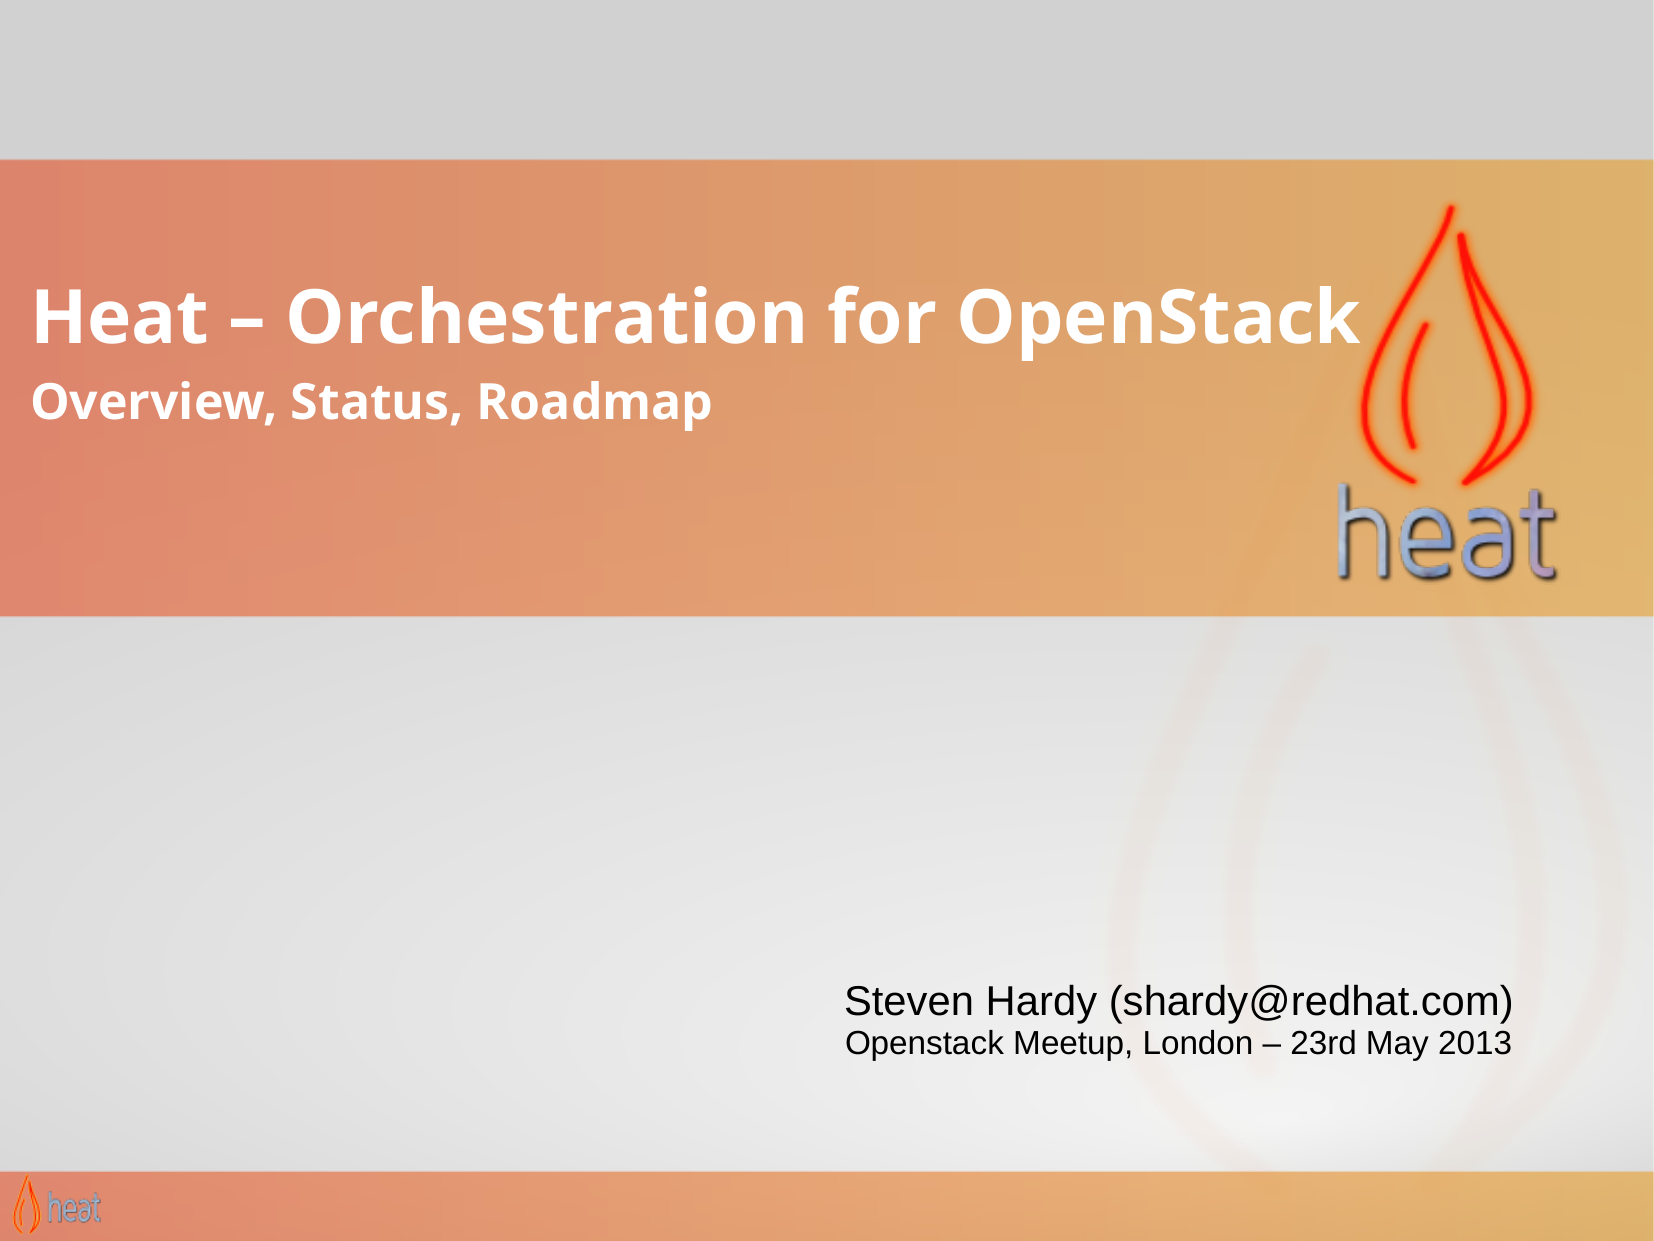

Heat – Orchestration for OpenStack
Overview, Status, Roadmap
# Steven Hardy (shardy@redhat.com)
Openstack Meetup, London – 23rd May 2013